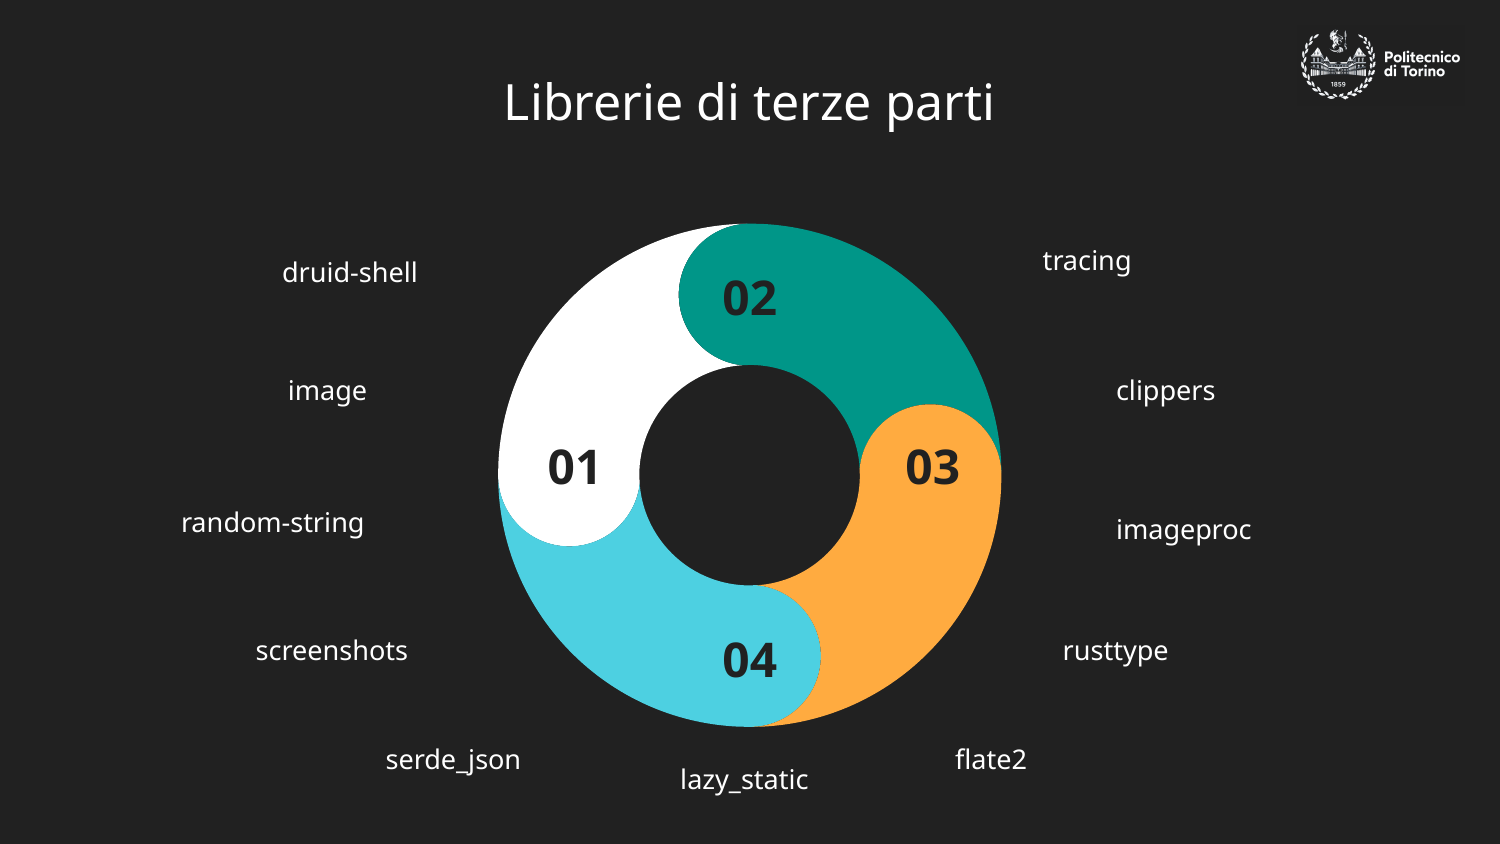

# Librerie di terze parti
tracing
druid-shell
image
clippers
random-string
imageproc
screenshots
rusttype
serde_json
flate2
lazy_static